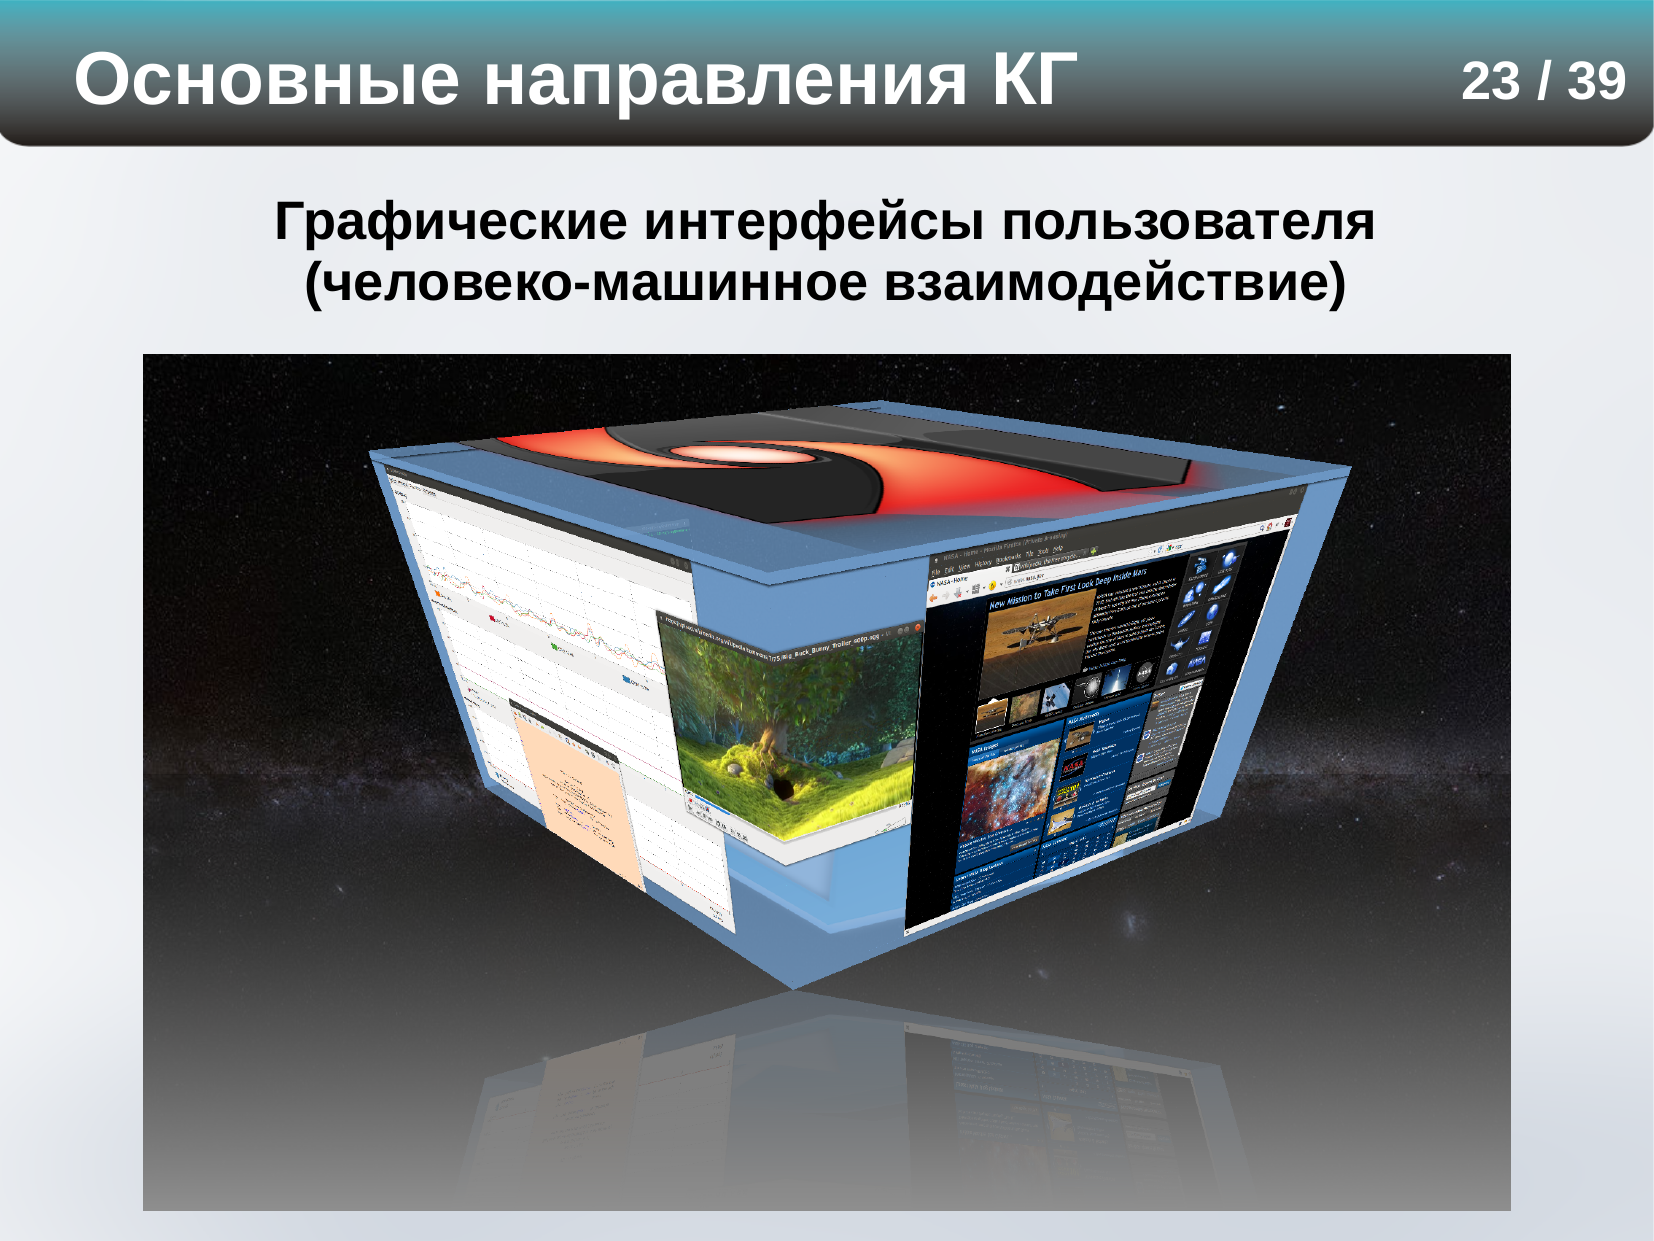

Основные направления КГ
Графические интерфейсы пользователя (человеко-машинное взаимодействие)